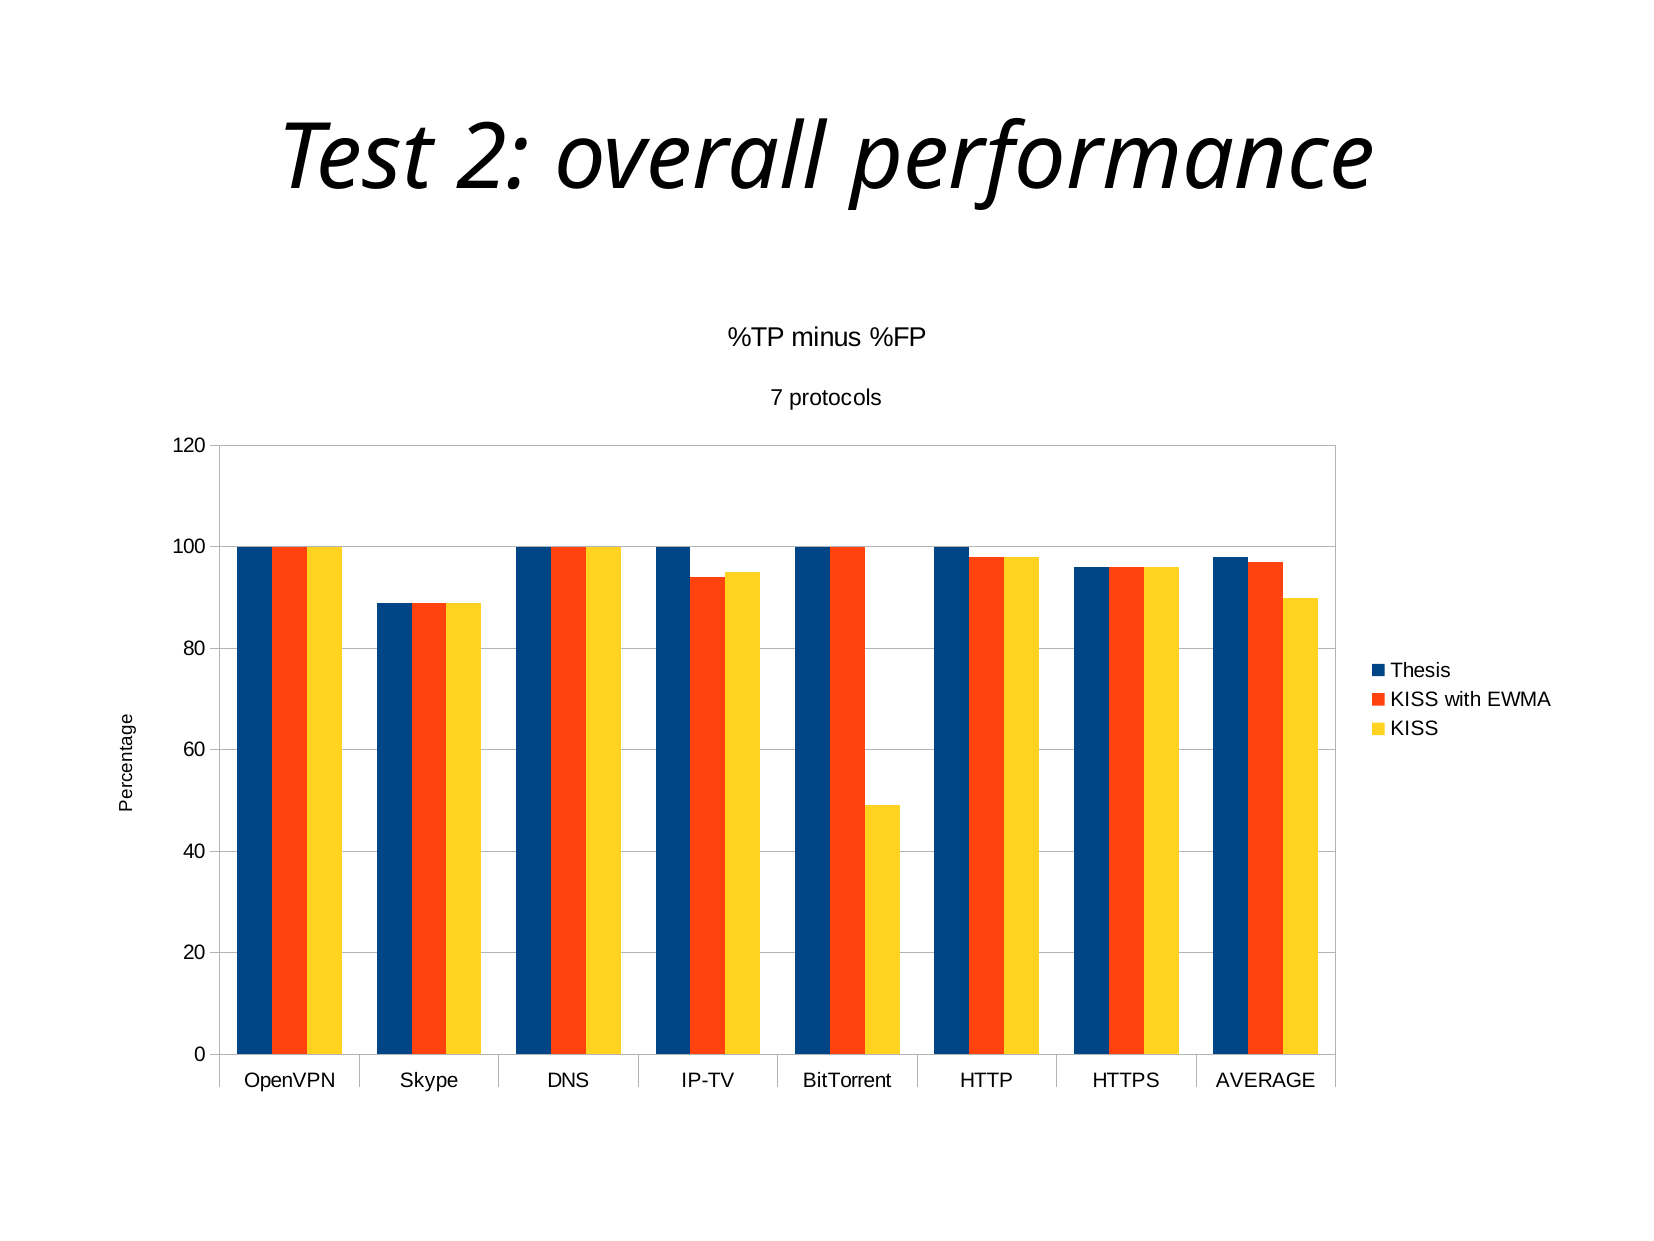

# Test 2: overall performance
### Chart: %TP minus %FP
7 protocols
| Category | Thesis | KISS with EWMA | KISS |
|---|---|---|---|
| OpenVPN | 100.0 | 100.0 | 100.0 |
| Skype | 89.0 | 89.0 | 89.0 |
| DNS | 100.0 | 100.0 | 100.0 |
| IP-TV | 100.0 | 94.0 | 95.0 |
| BitTorrent | 100.0 | 100.0 | 49.0 |
| HTTP | 100.0 | 98.0 | 98.0 |
| HTTPS | 96.0 | 96.0 | 96.0 |
| AVERAGE | 98.0 | 97.0 | 90.0 |